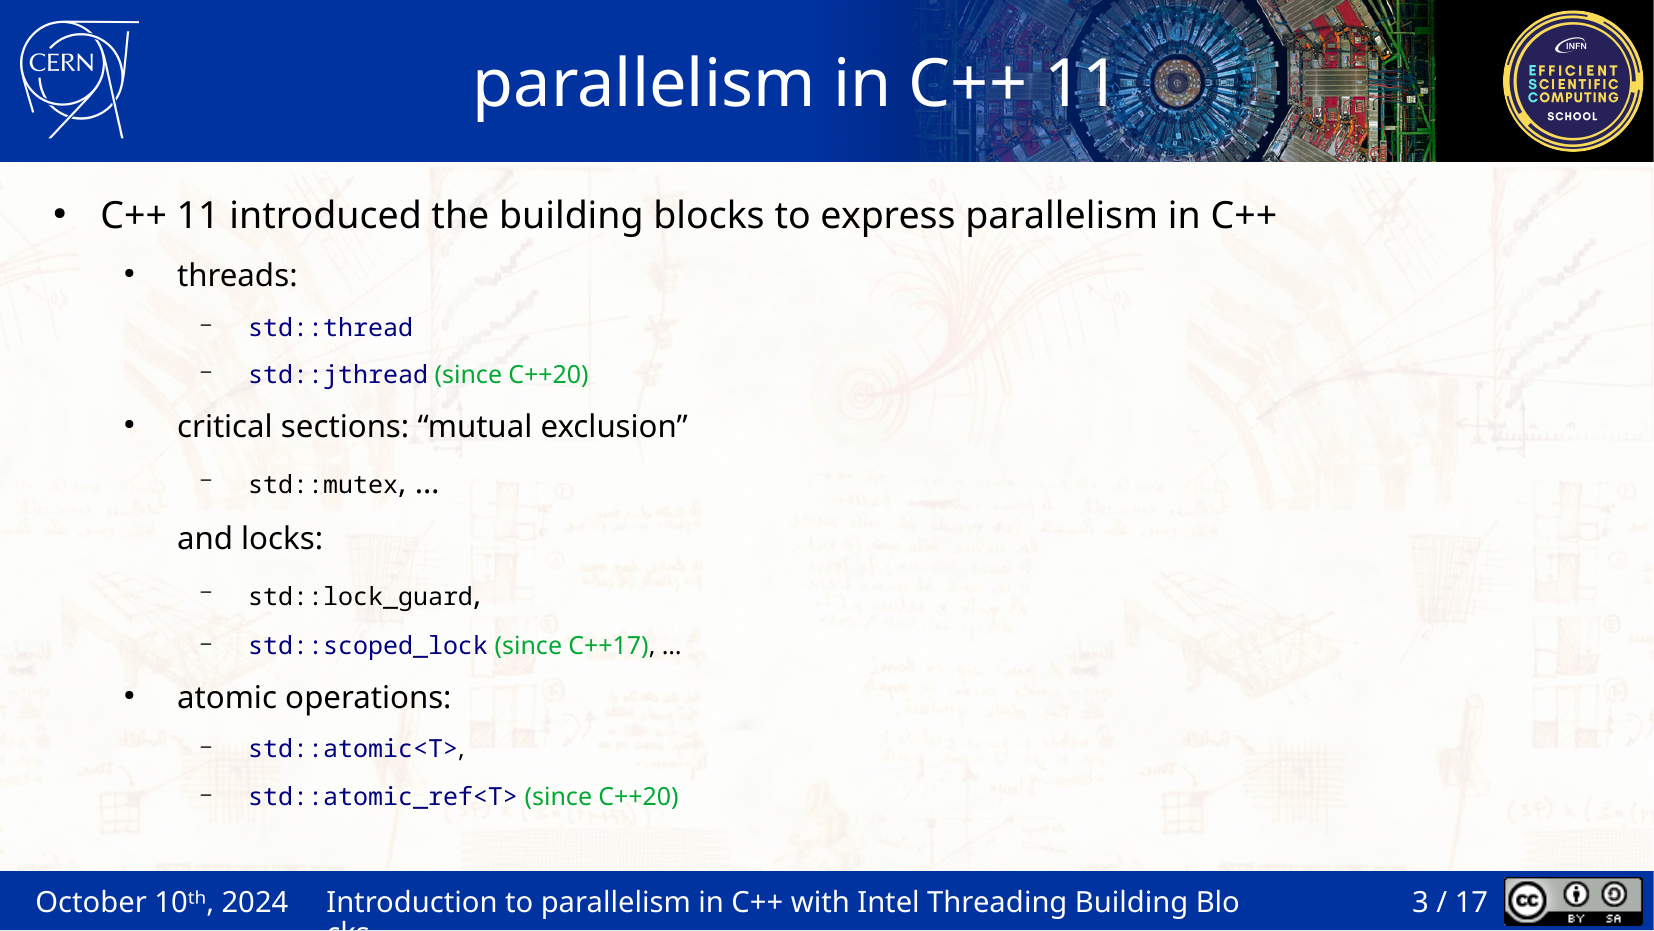

# parallelism in C++ 11
C++ 11 introduced the building blocks to express parallelism in C++
threads:
std::thread
std::jthread (since C++20)
critical sections: “mutual exclusion”
std::mutex, …
and locks:
std::lock_guard,
std::scoped_lock (since C++17), …
atomic operations:
std::atomic<T>,
std::atomic_ref<T> (since C++20)
October 10ᵗʰ, 2024
Introduction to parallelism in C++ with Intel Threading Building Blocks
3